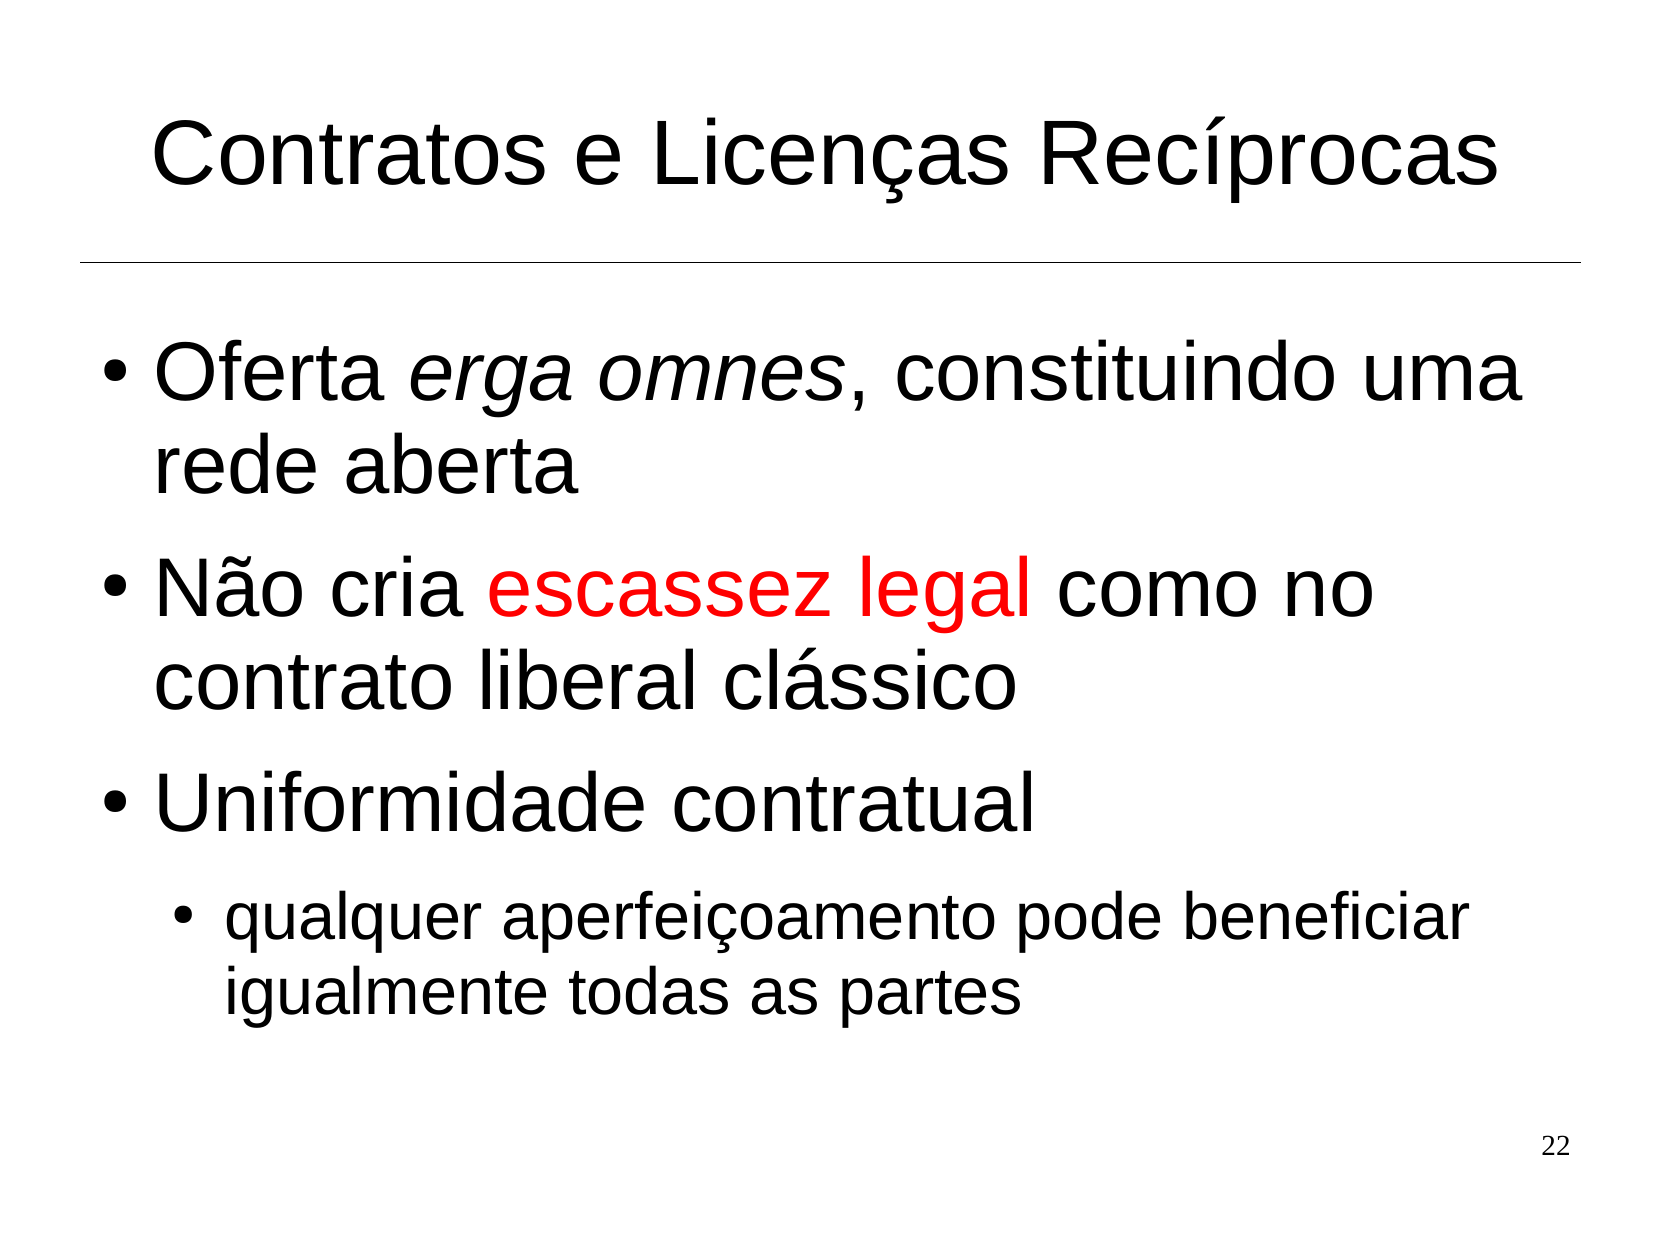

# Contratos e Licenças Recíprocas
Oferta erga omnes, constituindo uma rede aberta
Não cria escassez legal como no contrato liberal clássico
Uniformidade contratual
qualquer aperfeiçoamento pode beneficiar igualmente todas as partes
22